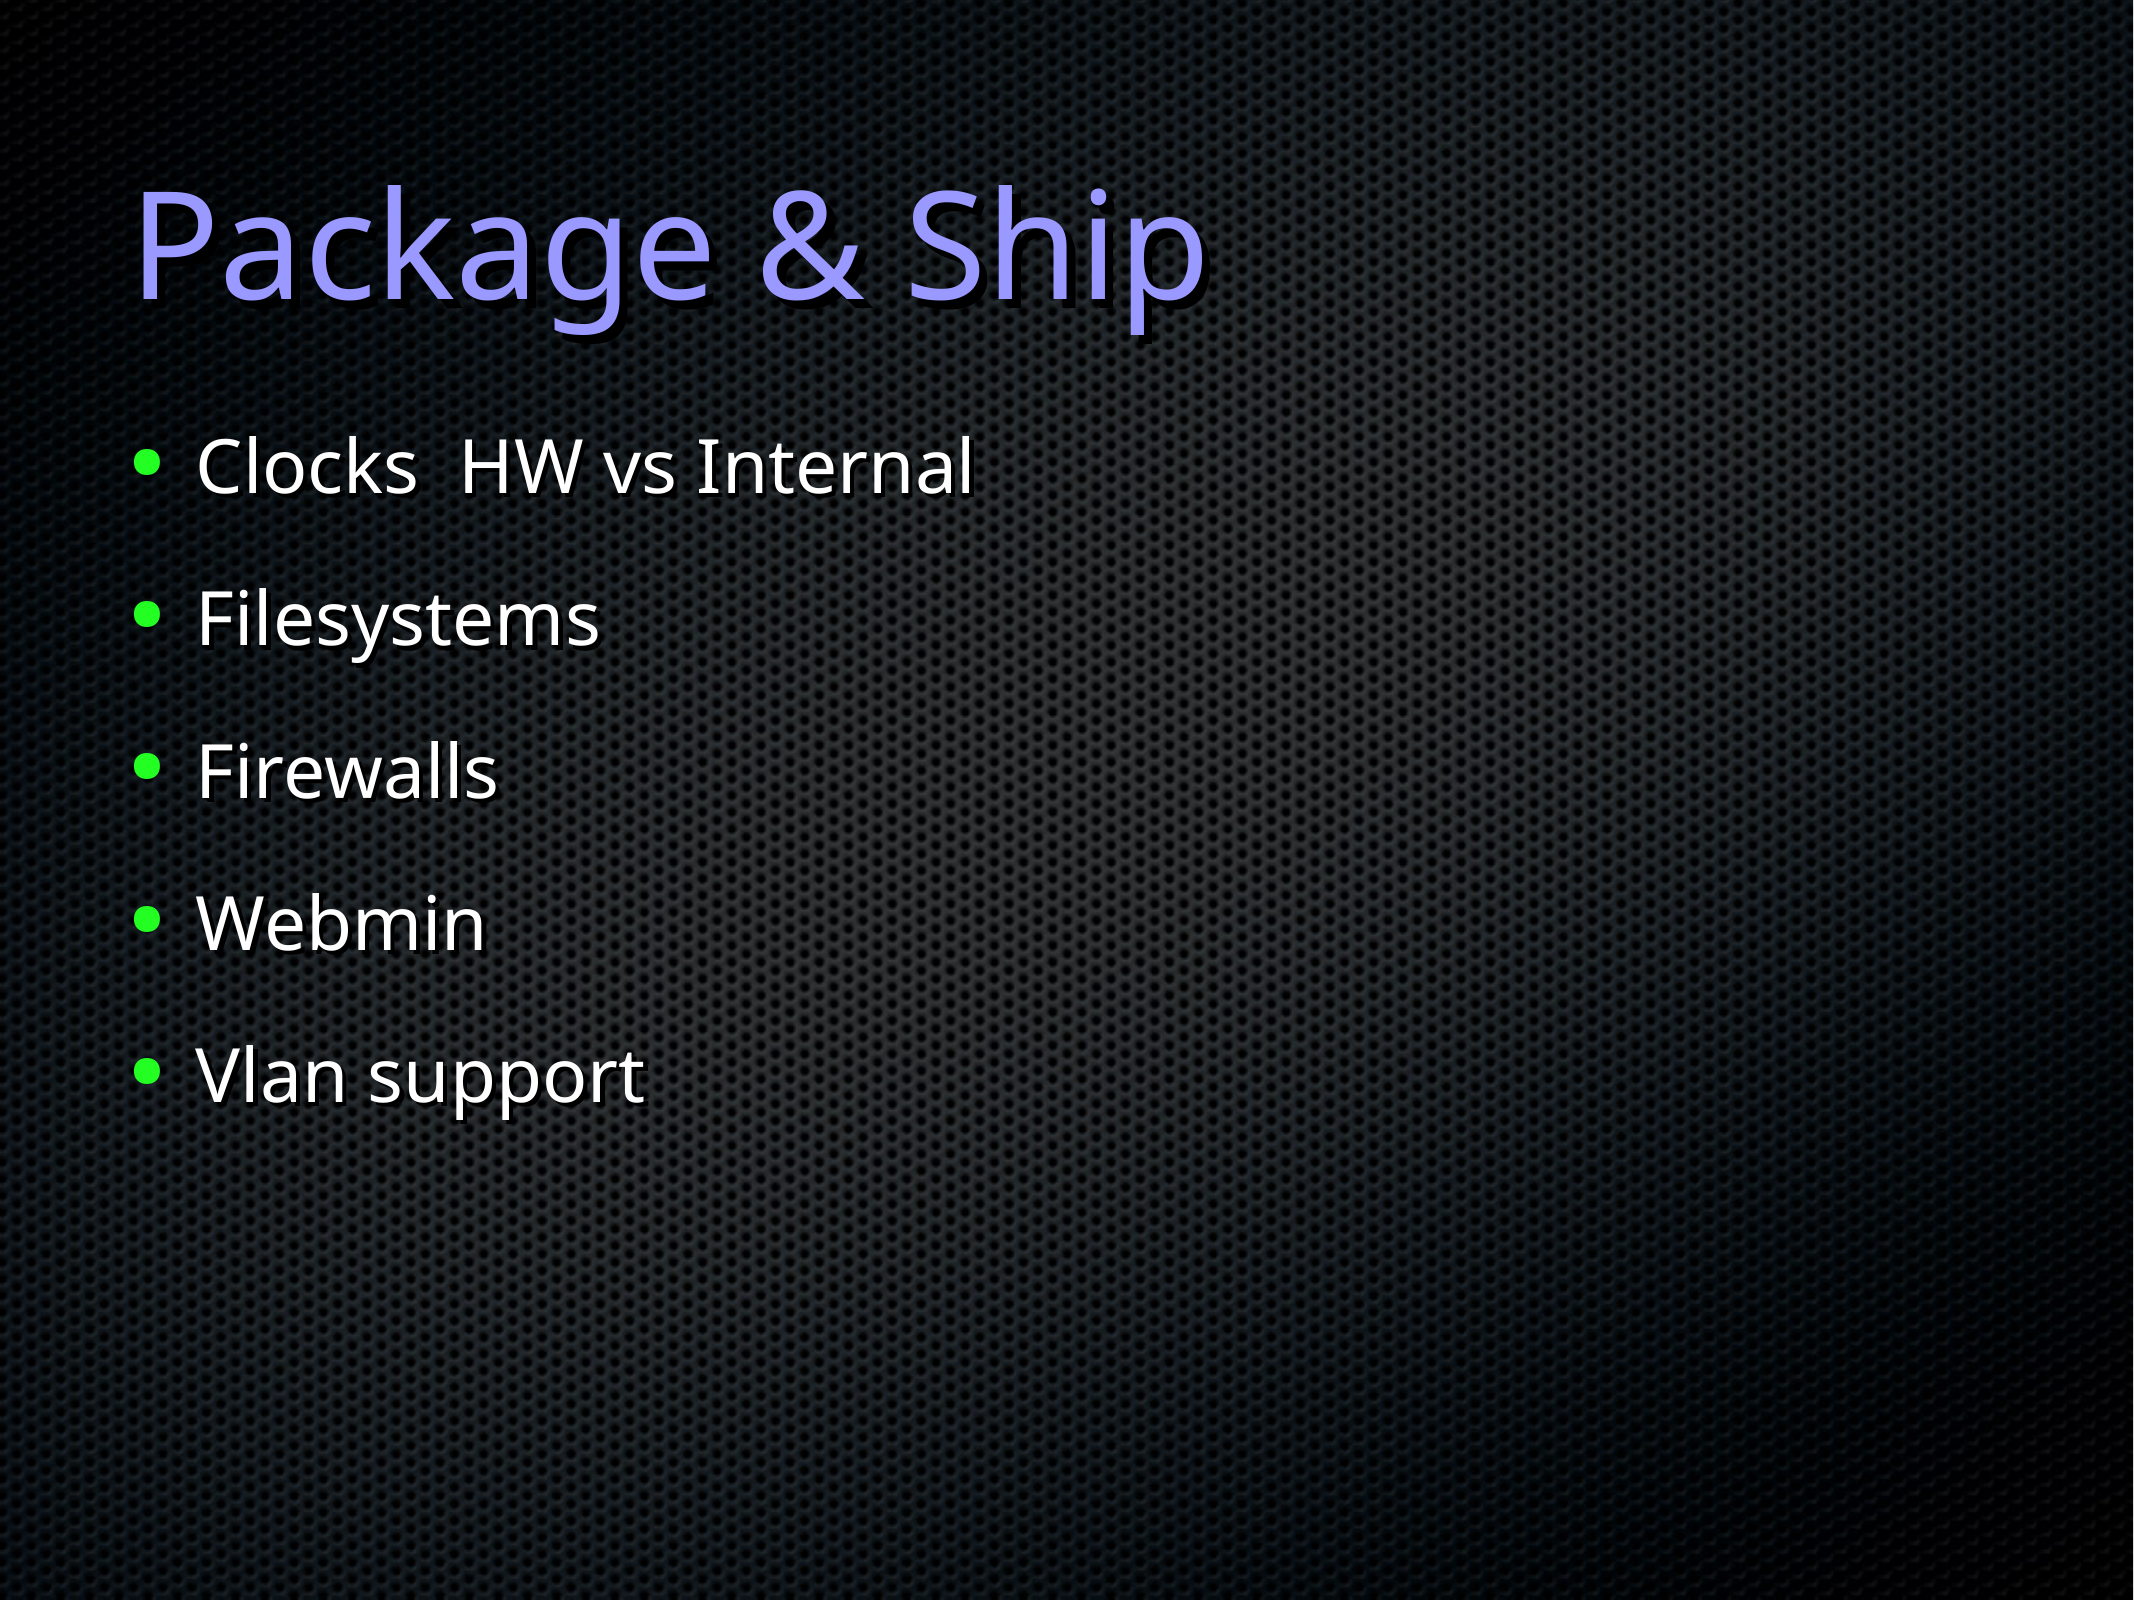

# Package & Ship
Clocks HW vs Internal
Filesystems
Firewalls
Webmin
Vlan support